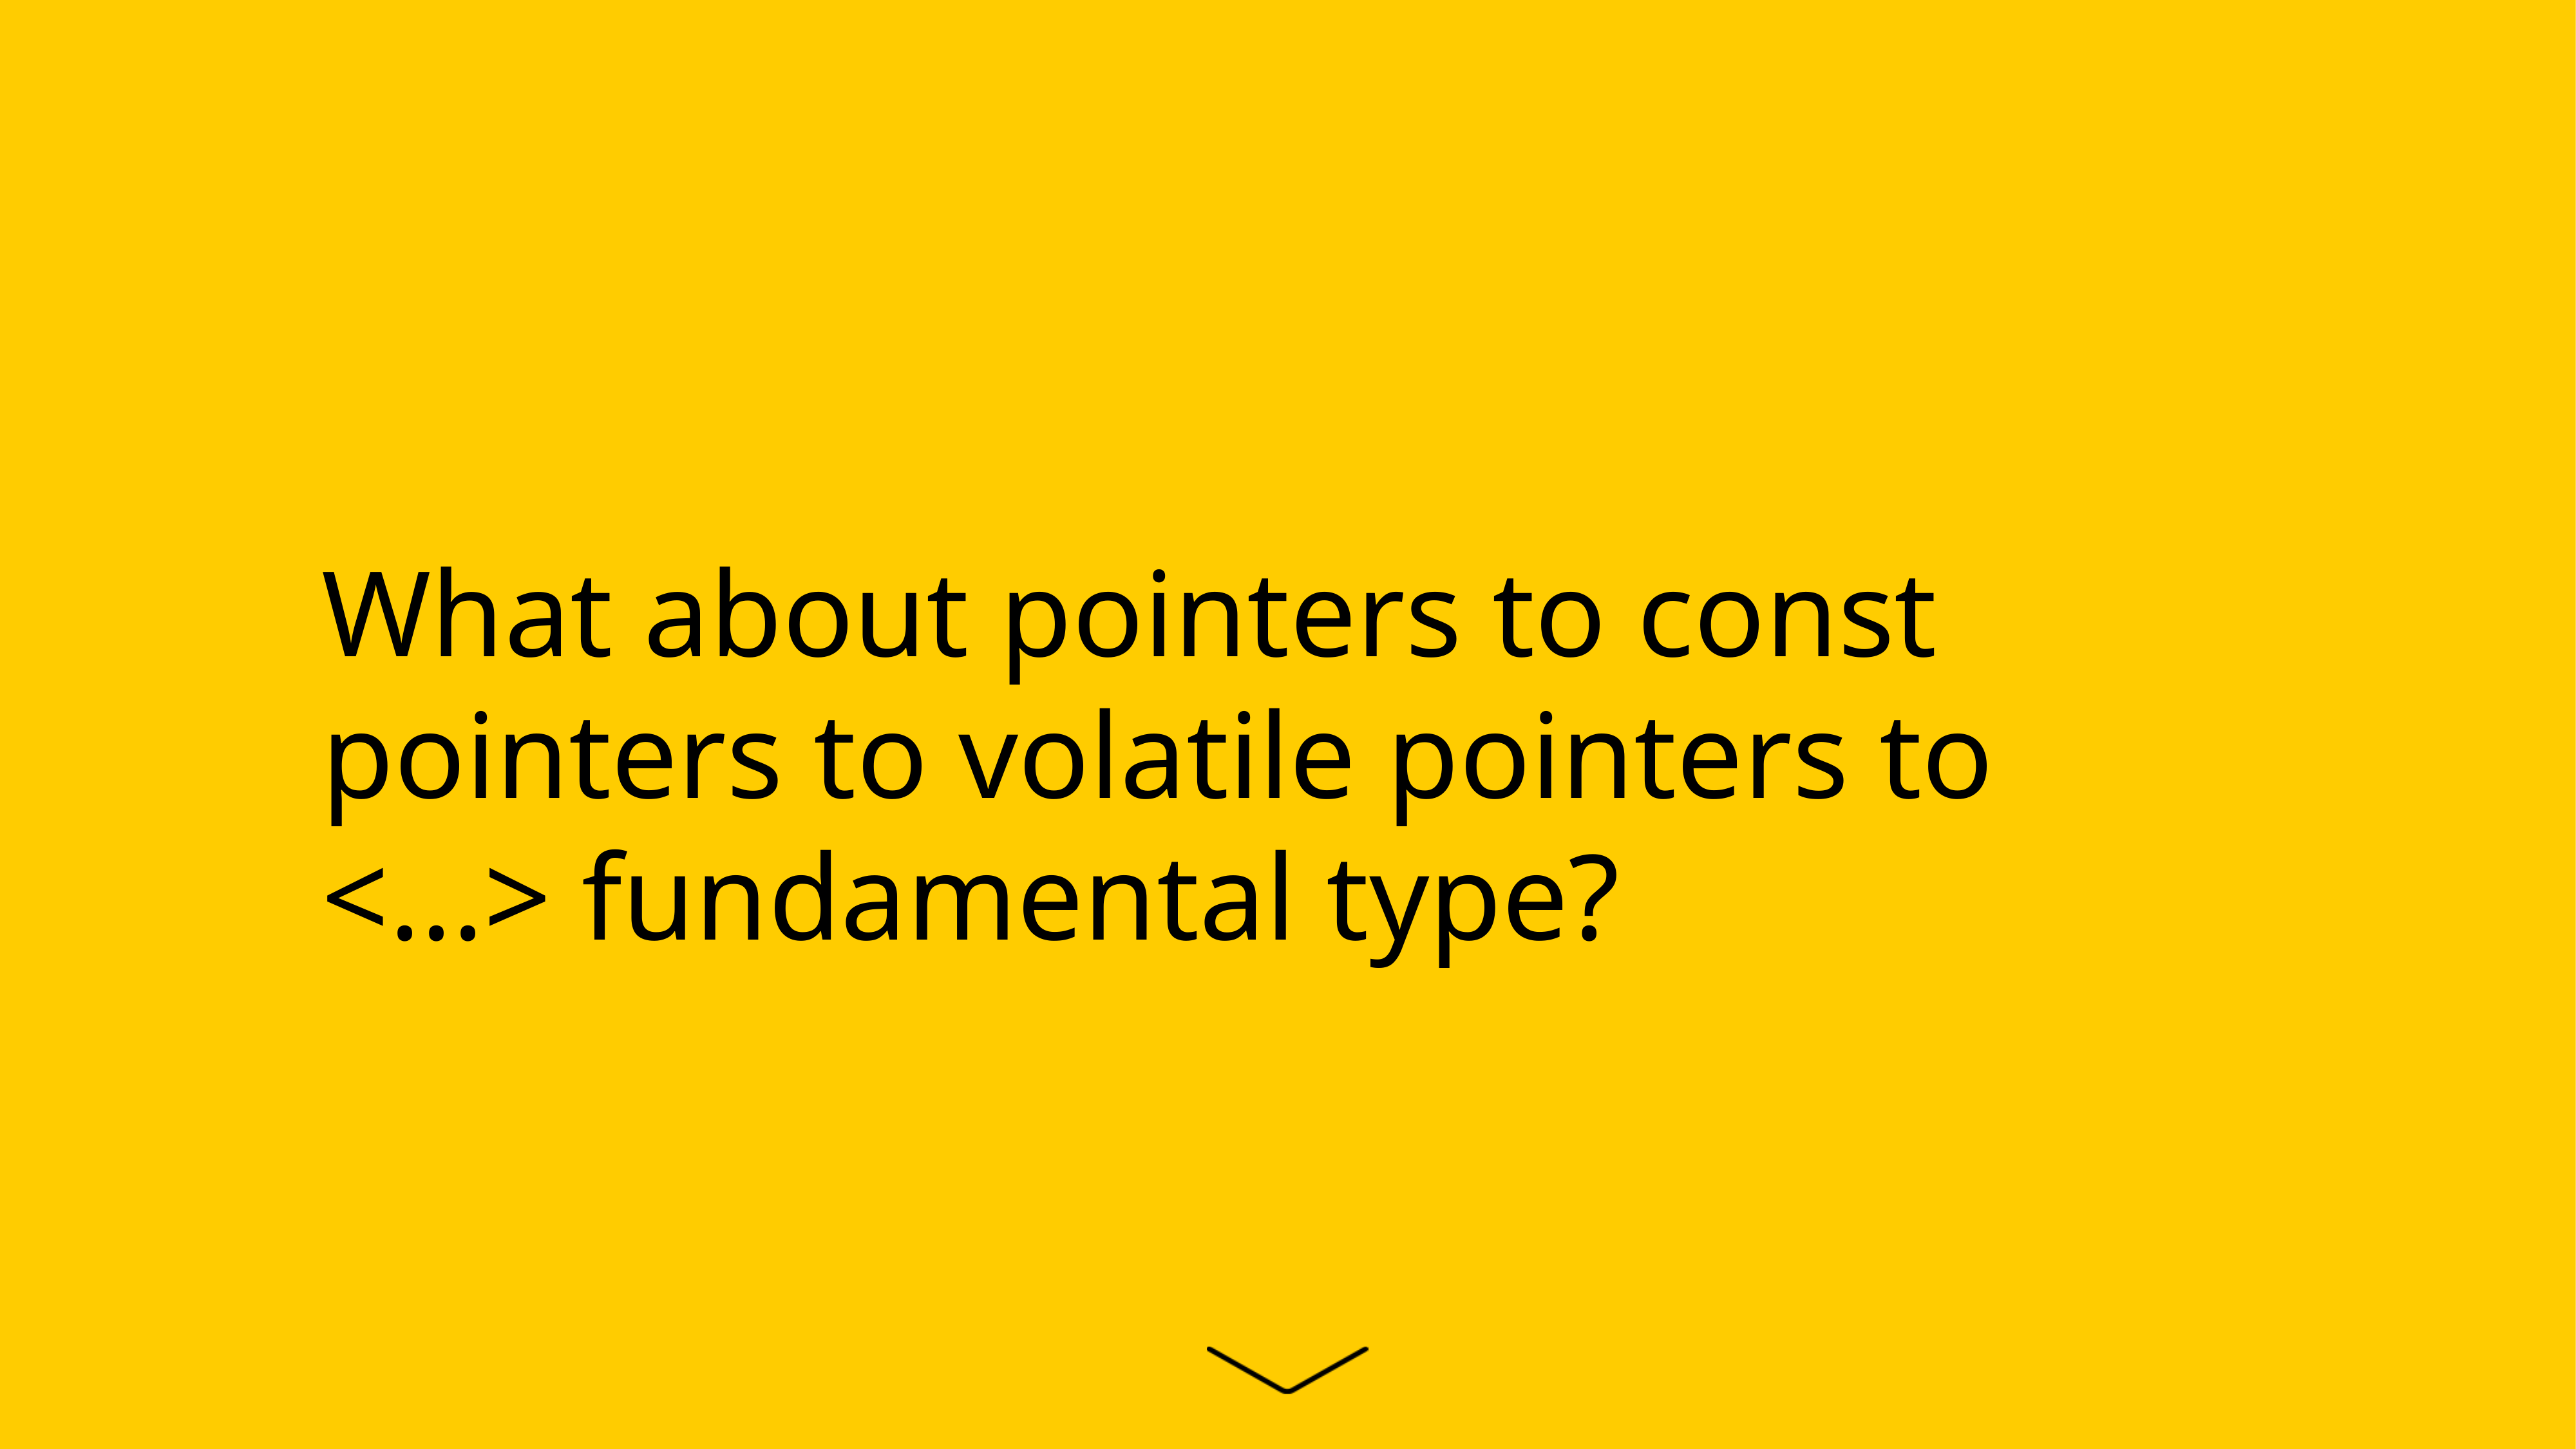

# What about pointers to const pointers to volatile pointers to <...> fundamental type?